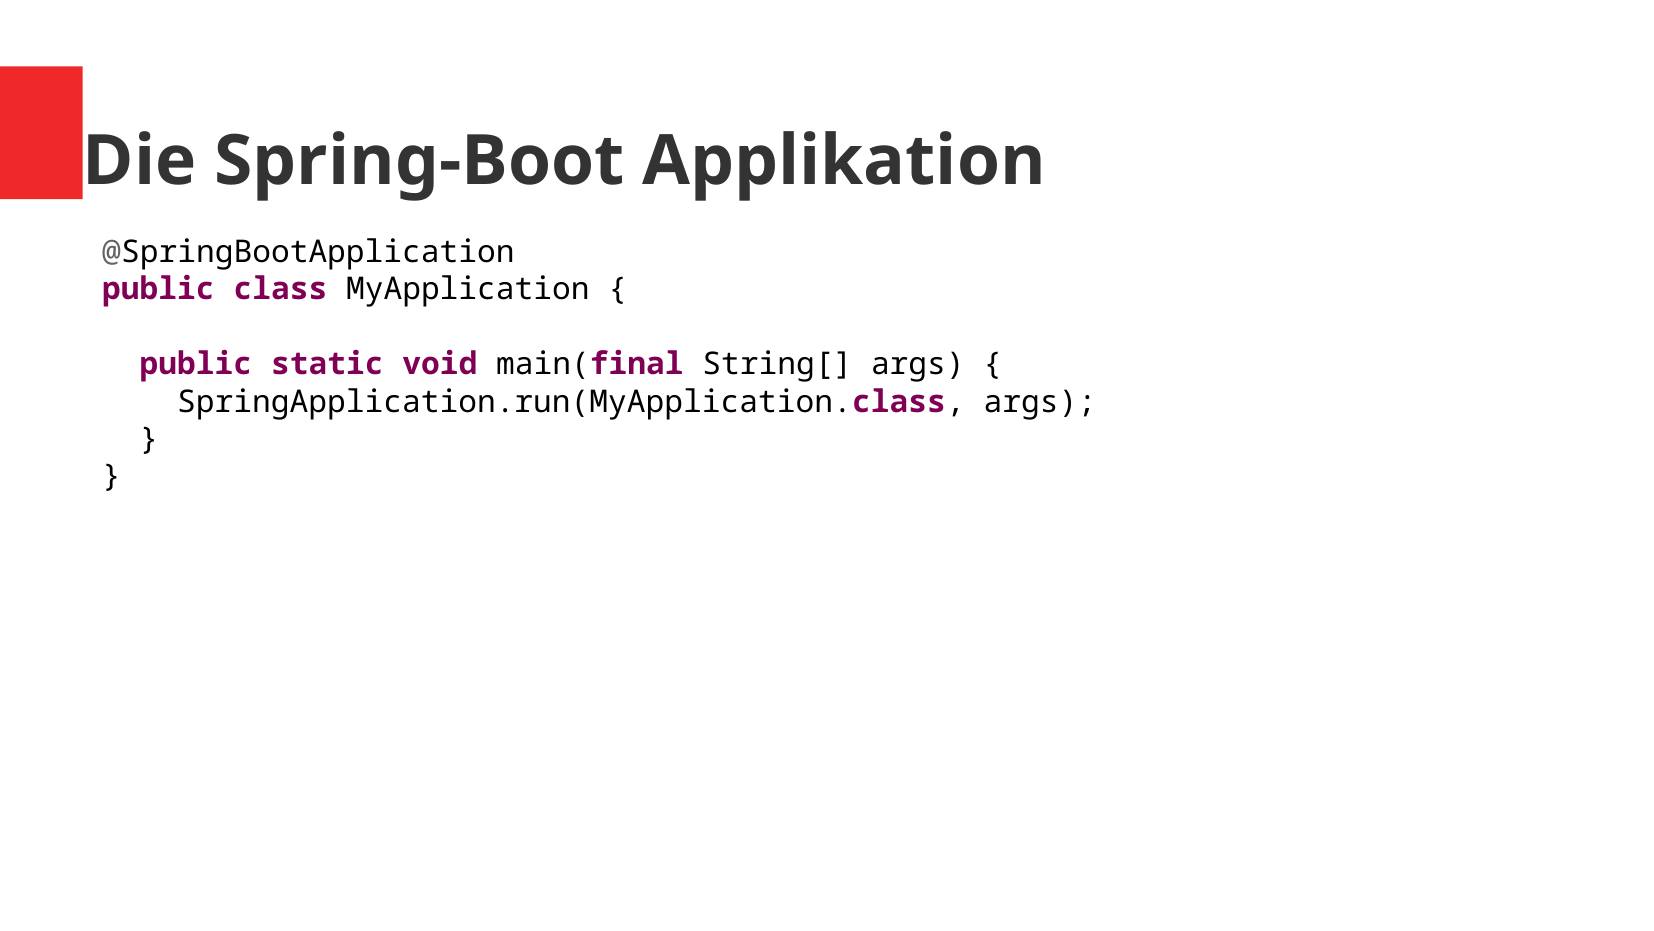

# Die Spring-Boot Applikation
@SpringBootApplication
public class MyApplication {
 public static void main(final String[] args) {
 SpringApplication.run(MyApplication.class, args);
 }
}